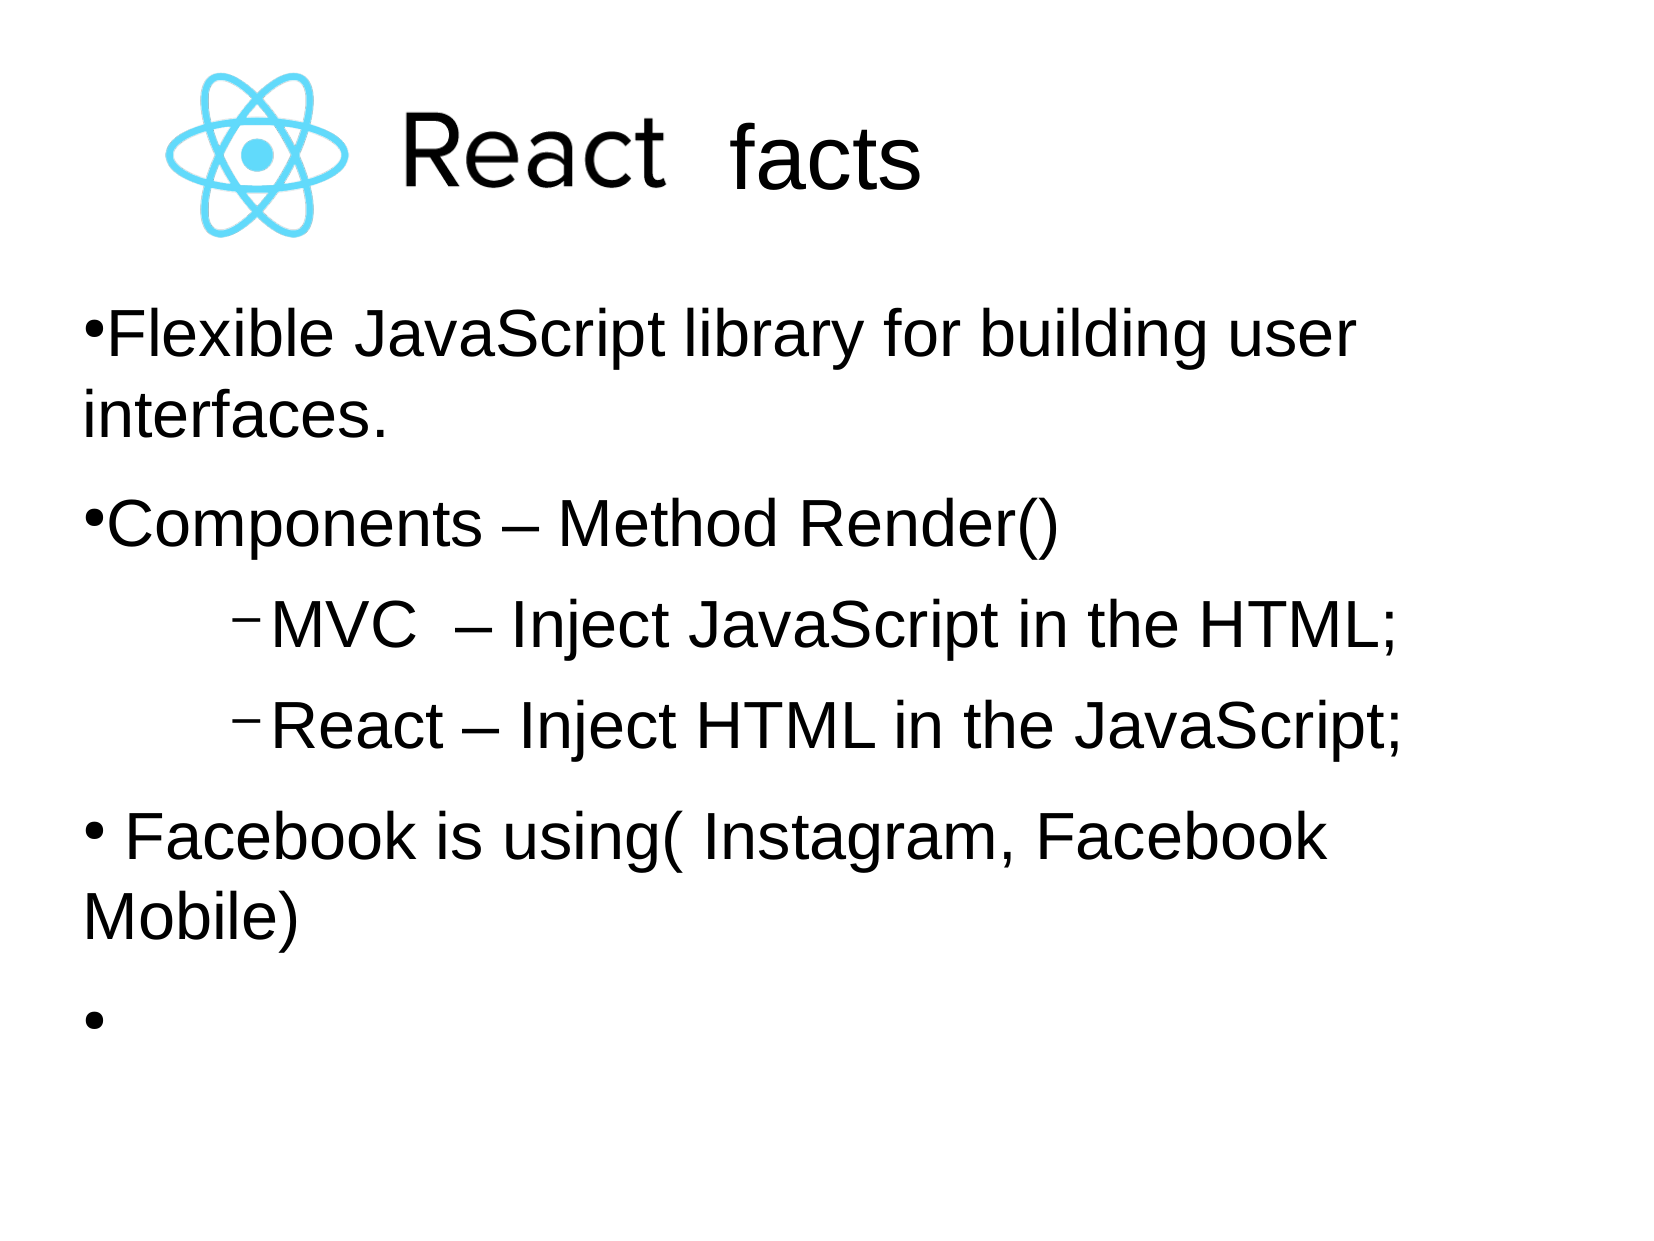

#
facts
Flexible JavaScript library for building user interfaces.
Components – Method Render()
MVC – Inject JavaScript in the HTML;
React – Inject HTML in the JavaScript;
 Facebook is using( Instagram, Facebook Mobile)